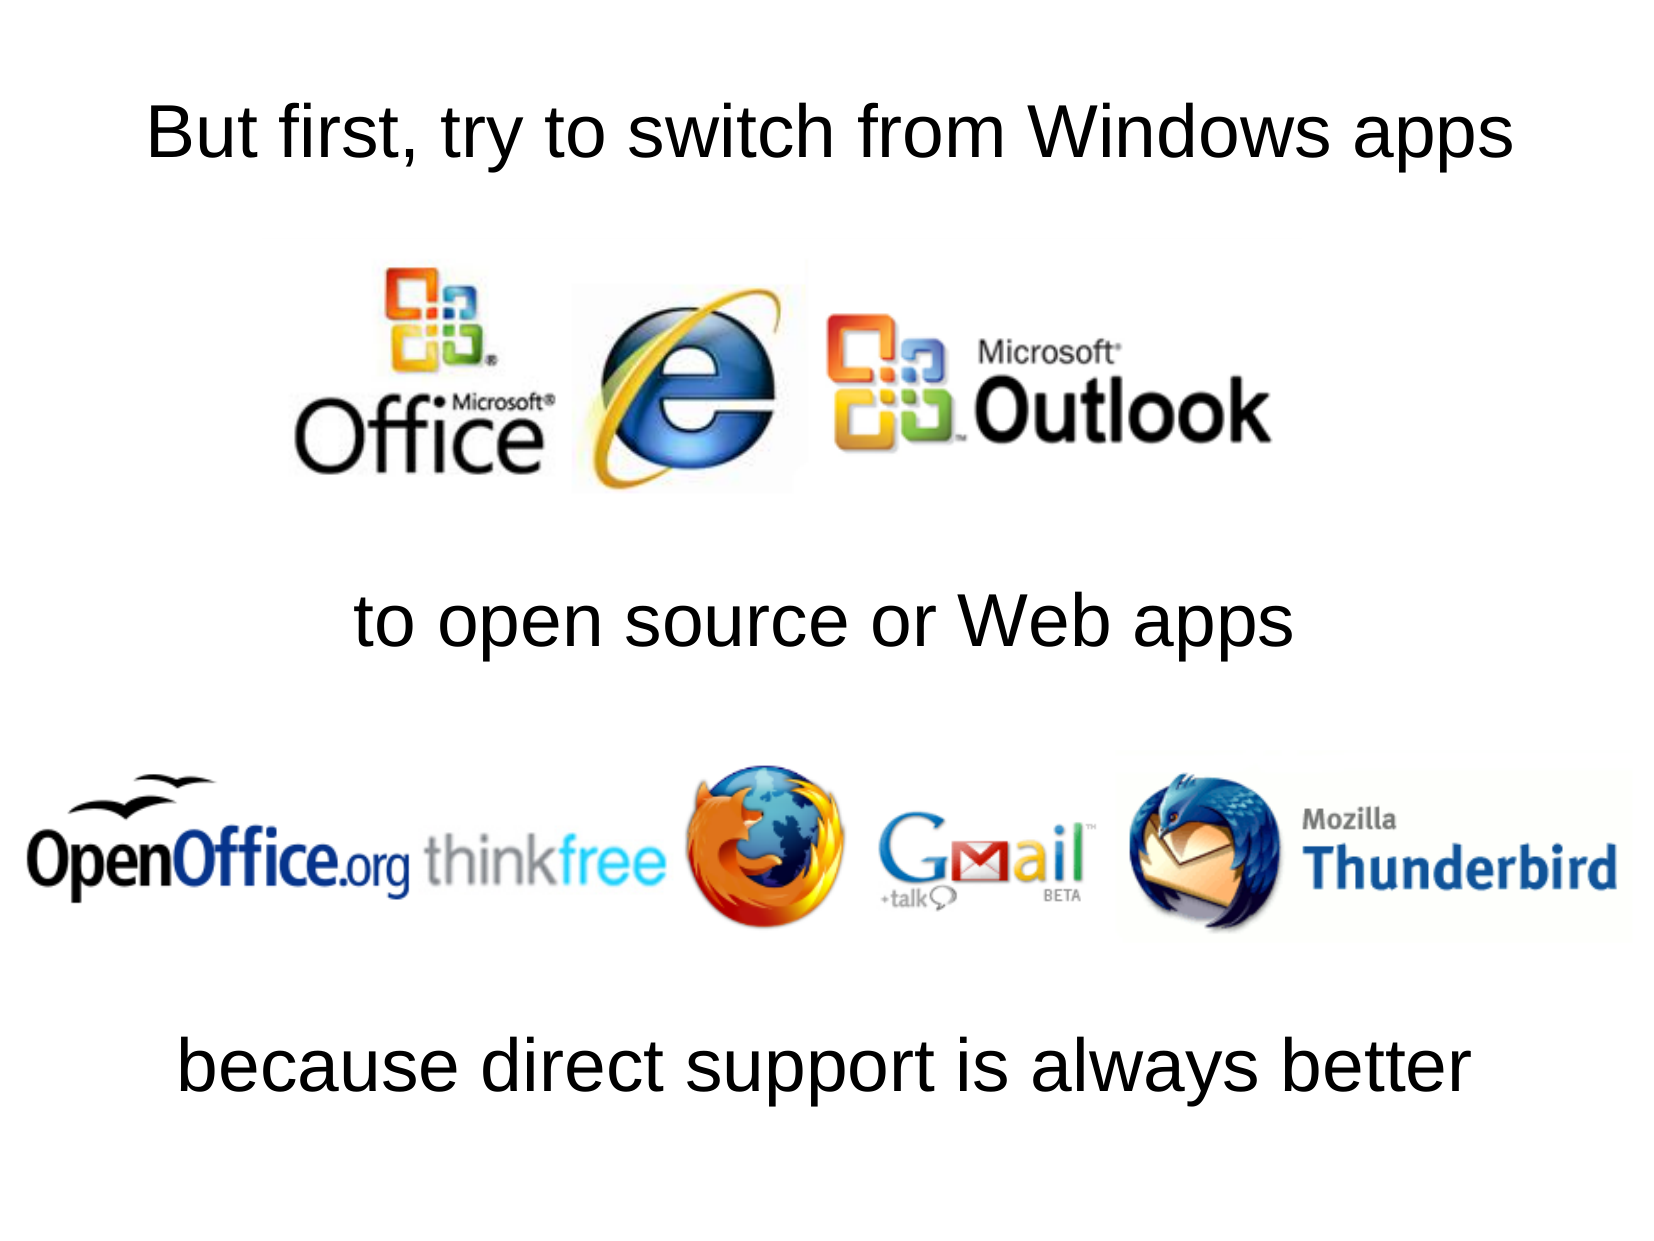

# But first, try to switch from Windows apps
to open source or Web apps
because direct support is always better